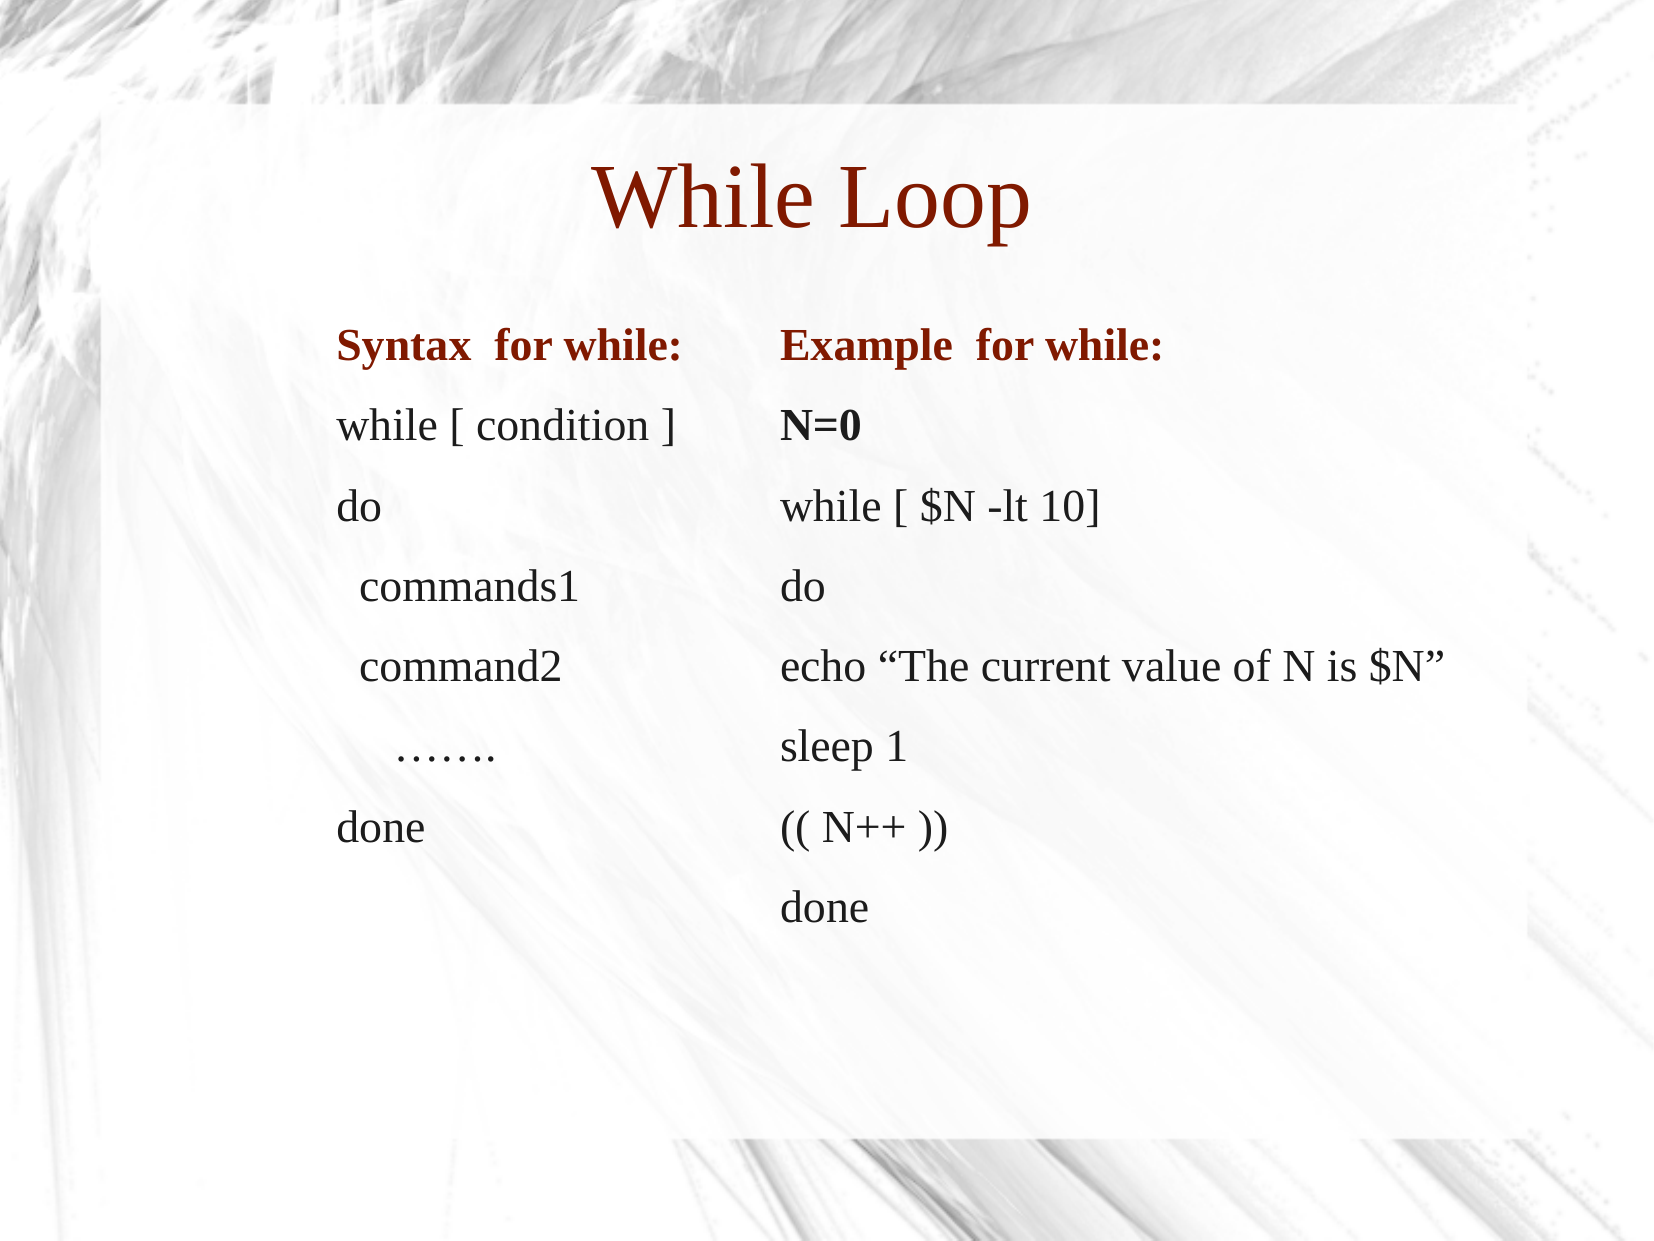

# While Loop
Syntax for while:
while [ condition ]
do
 commands1
 command2
 …….
done
Example for while:
N=0
while [ $N -lt 10]
do
echo “The current value of N is $N”
sleep 1
(( N++ ))
done